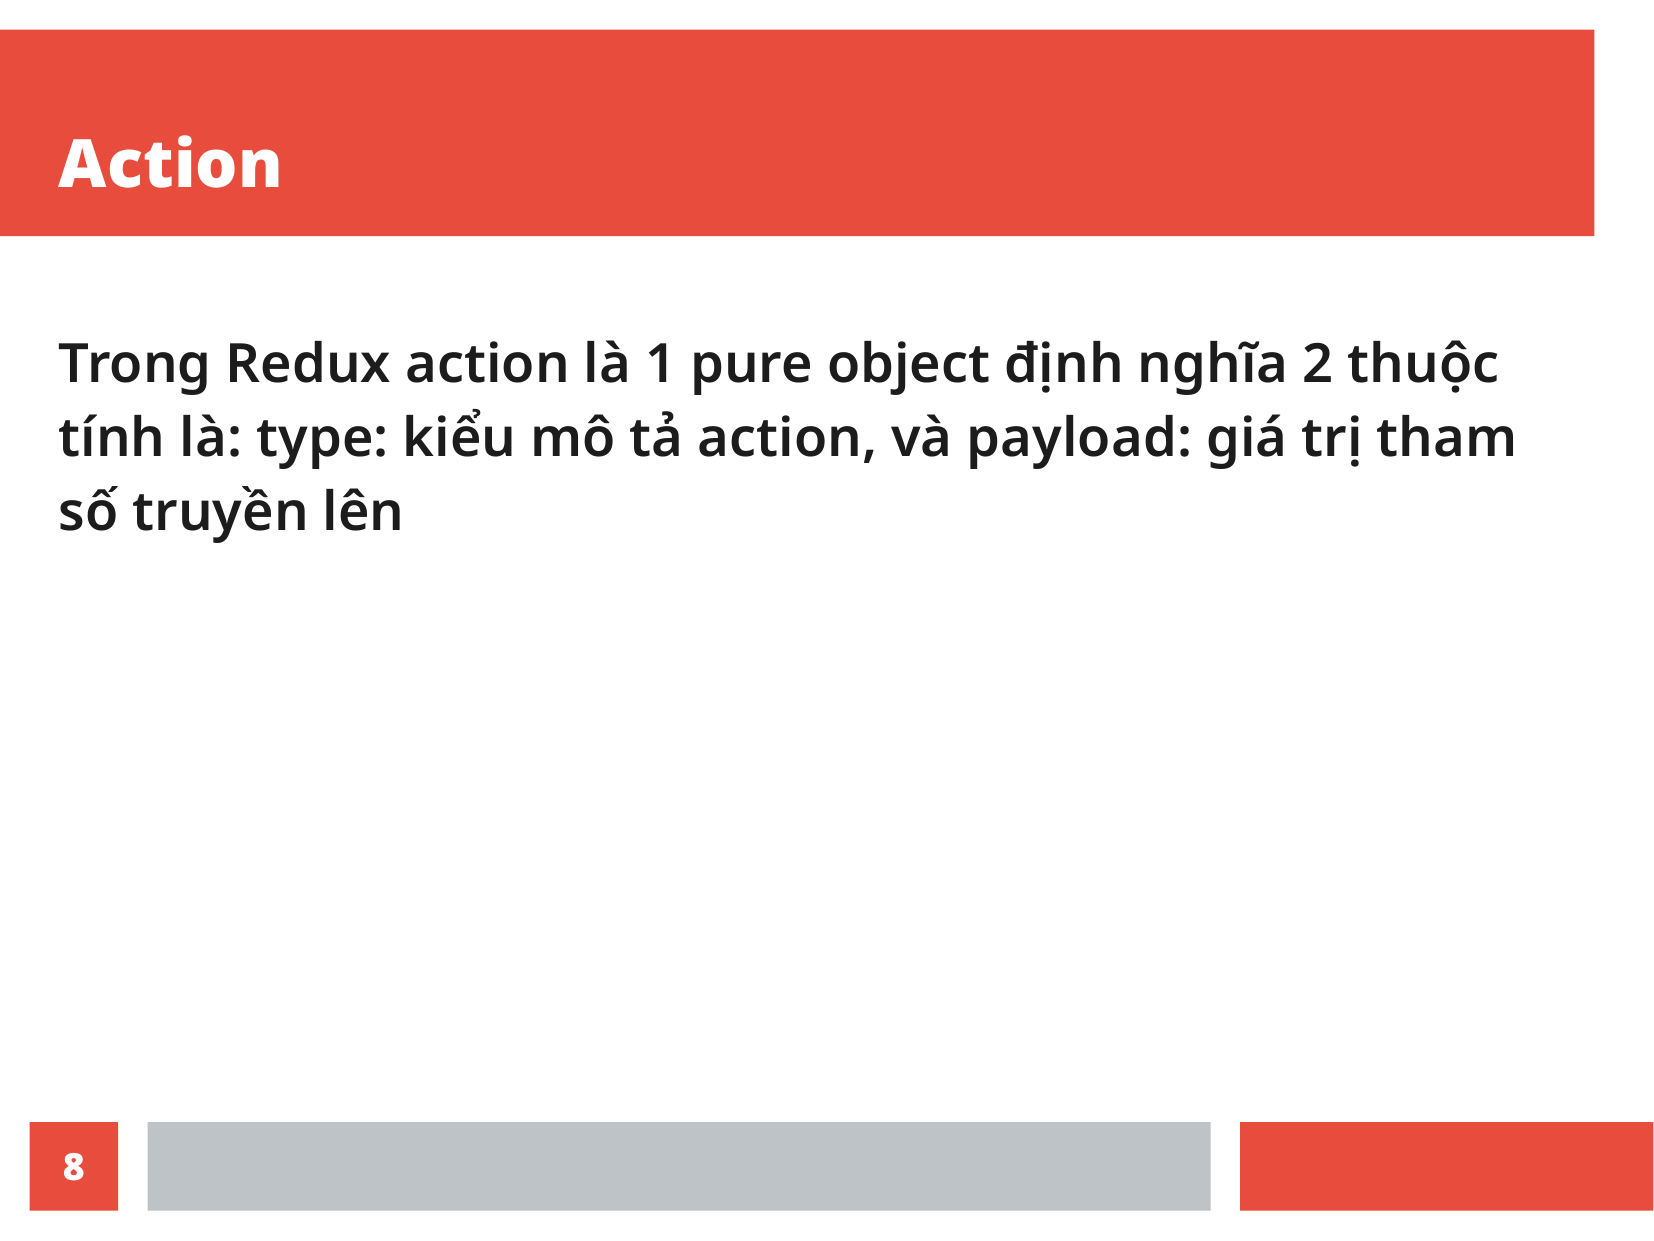

# Action
Trong Redux action là 1 pure object định nghĩa 2 thuộc tính là: type: kiểu mô tả action, và payload: giá trị tham số truyền lên
8